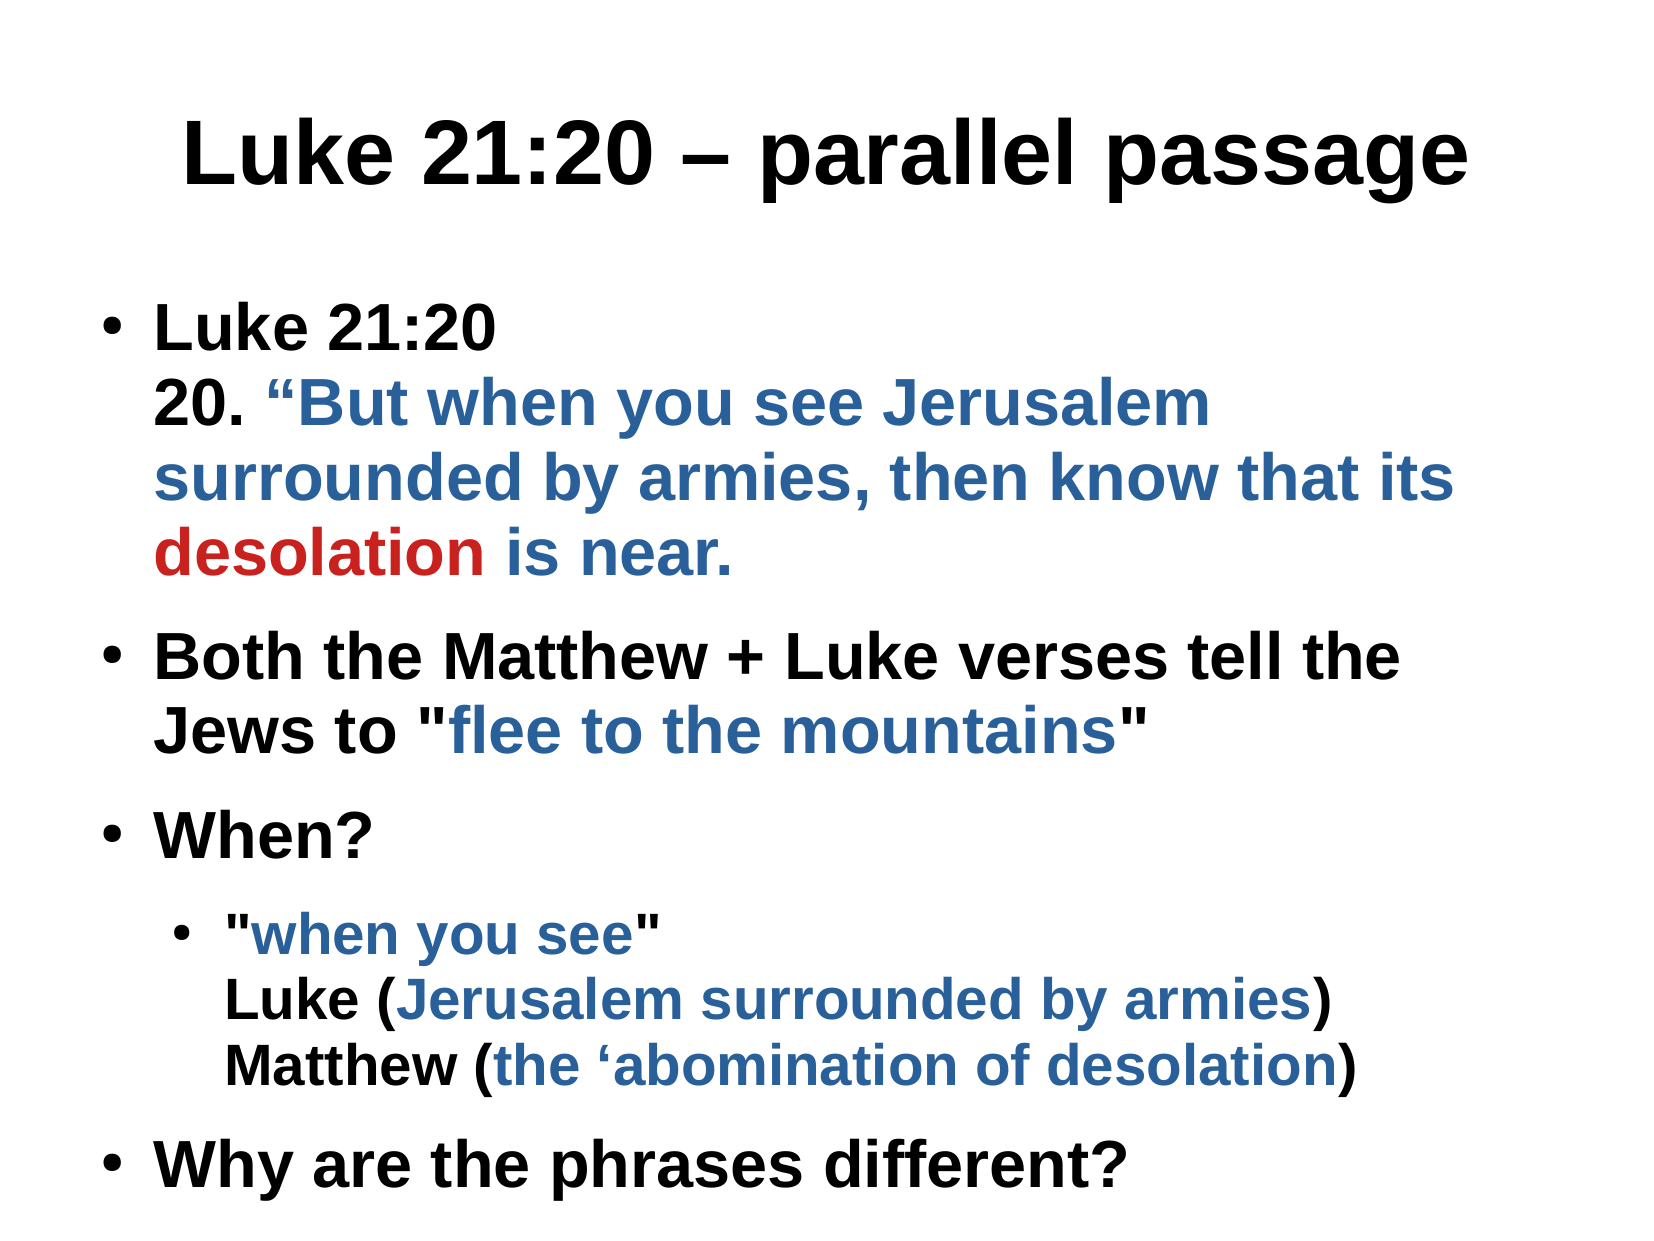

# Luke 21:20 – parallel passage
Luke 21:20
20. “But when you see Jerusalem surrounded by armies, then know that its desolation is near.
Both the Matthew + Luke verses tell the Jews to "flee to the mountains"
When?
"when you see"
Luke (Jerusalem surrounded by armies)
Matthew (the ‘abomination of desolation)
Why are the phrases different?